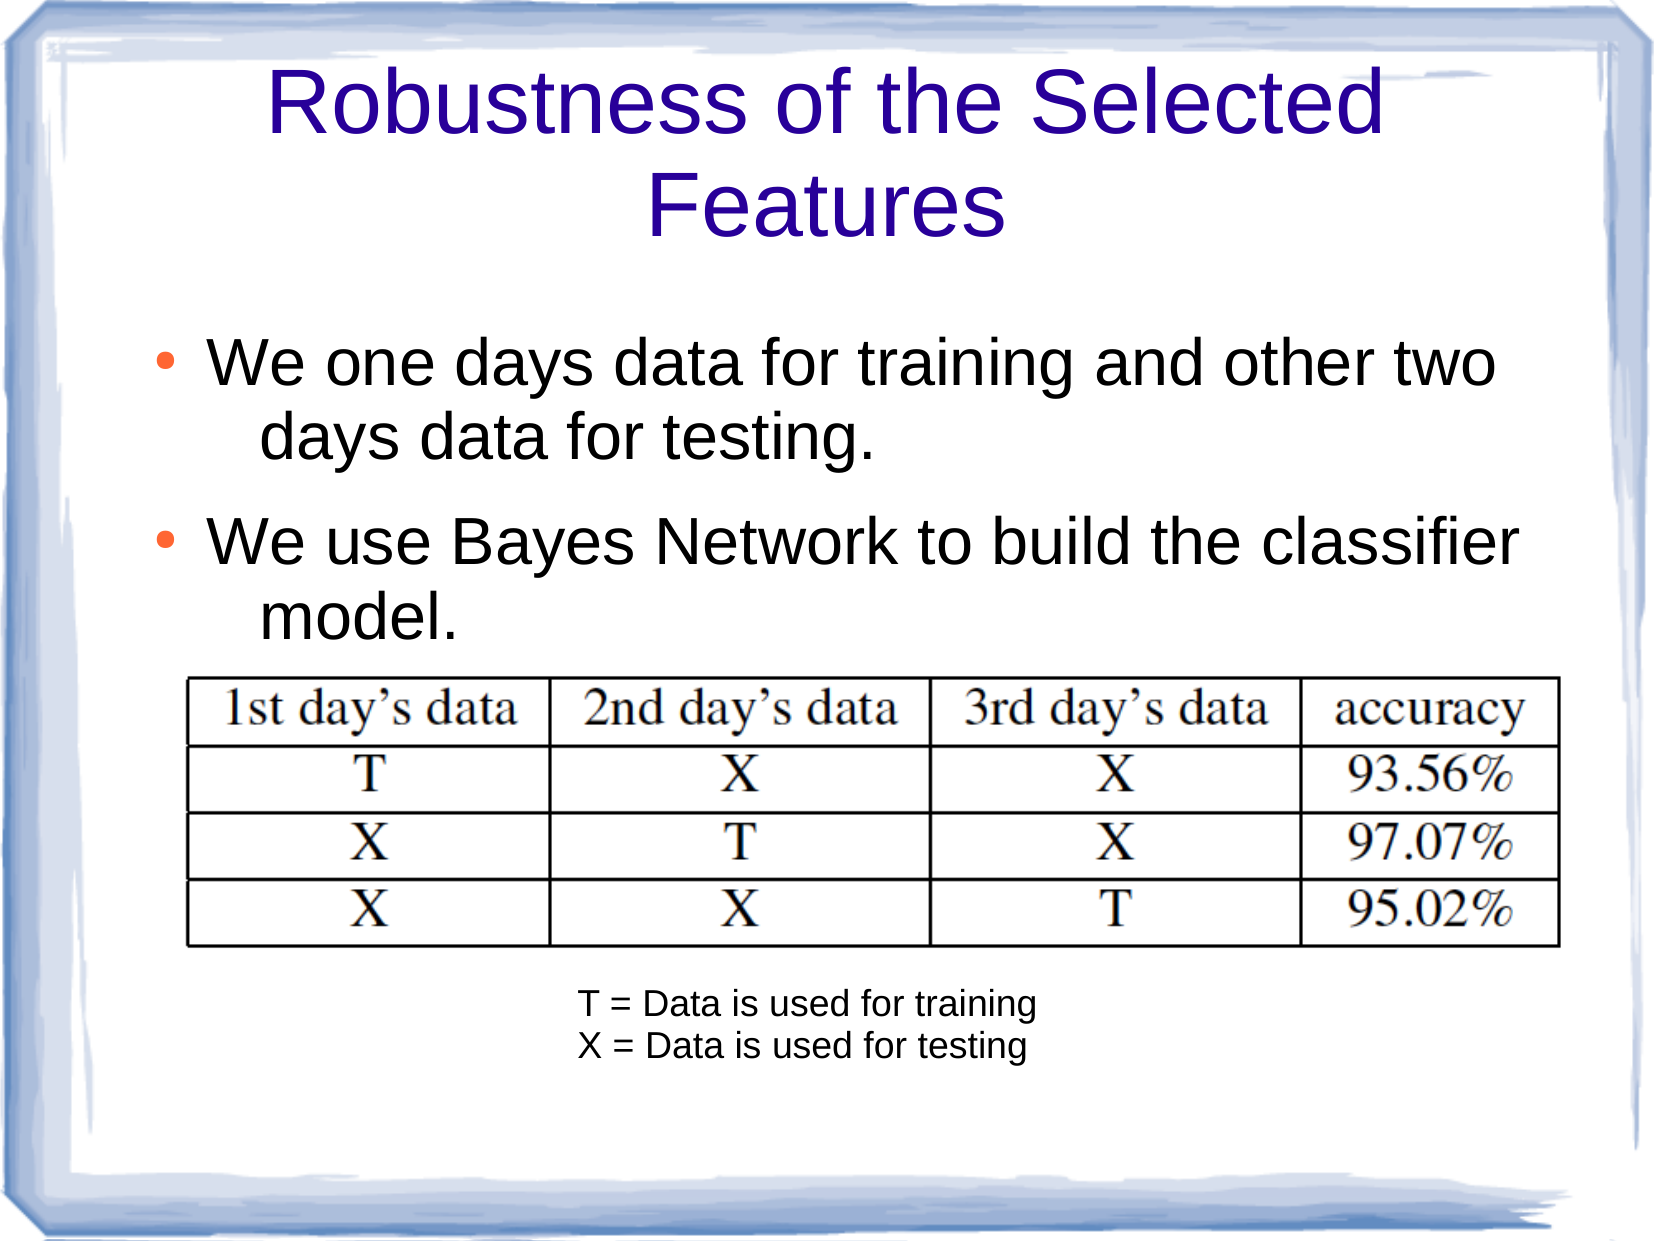

# Robustness of the Selected Features
We one days data for training and other two days data for testing.
We use Bayes Network to build the classifier model.
T = Data is used for training
X = Data is used for testing